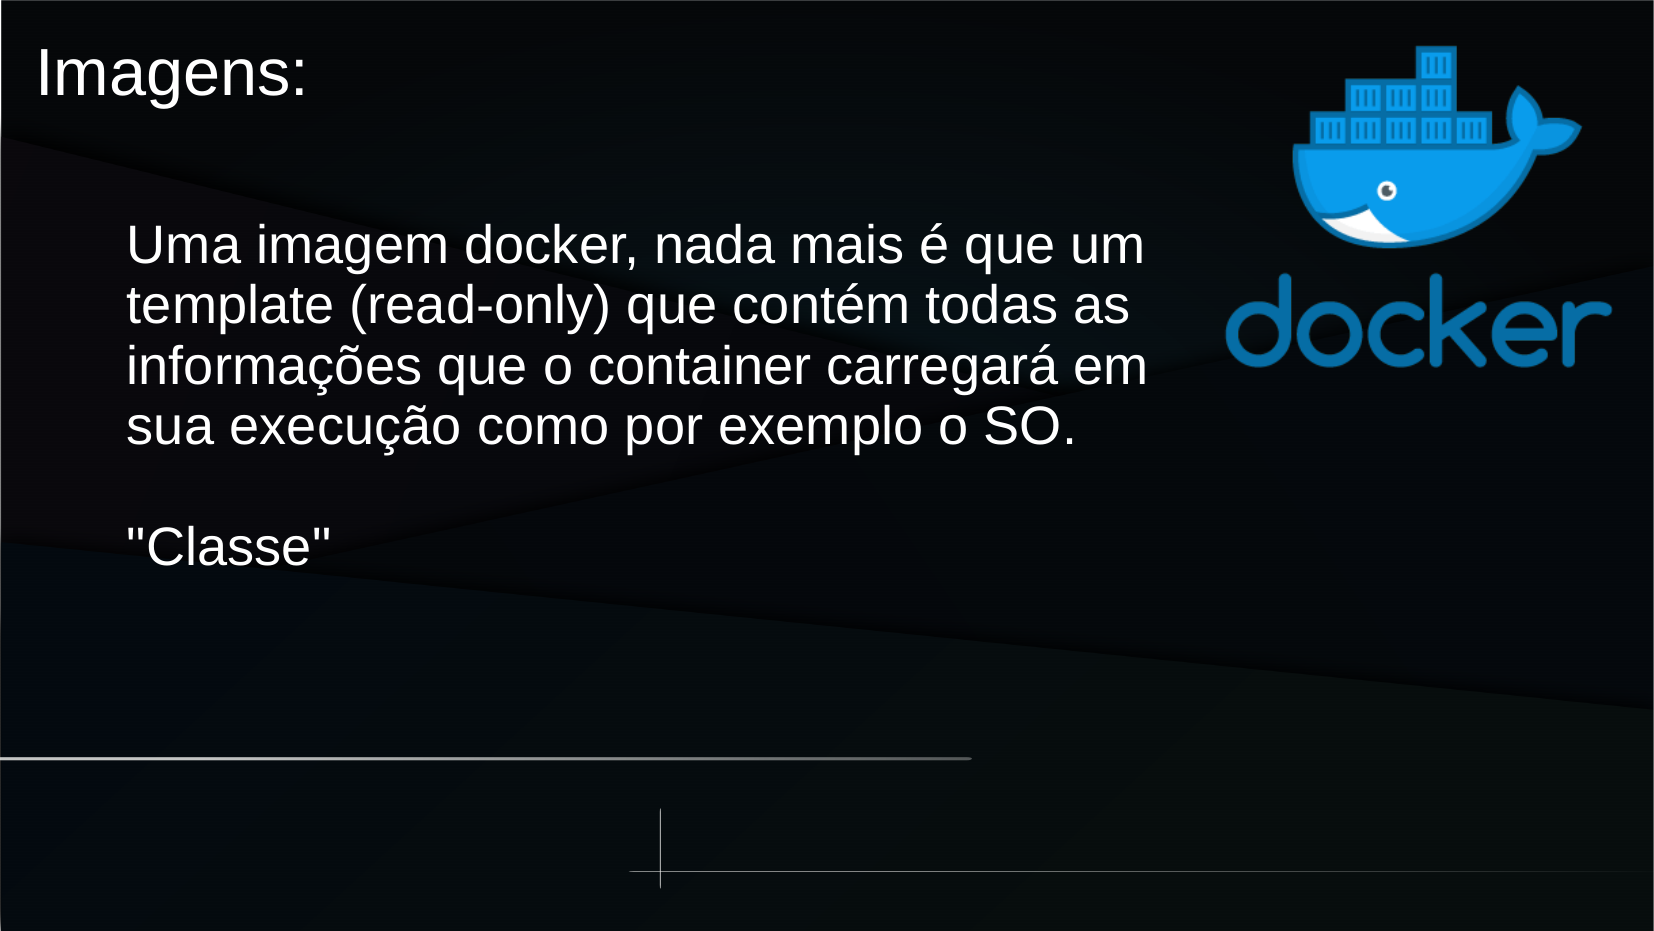

# Imagens:
Uma imagem docker, nada mais é que um template (read-only) que contém todas as informações que o container carregará em sua execução como por exemplo o SO.
"Classe"